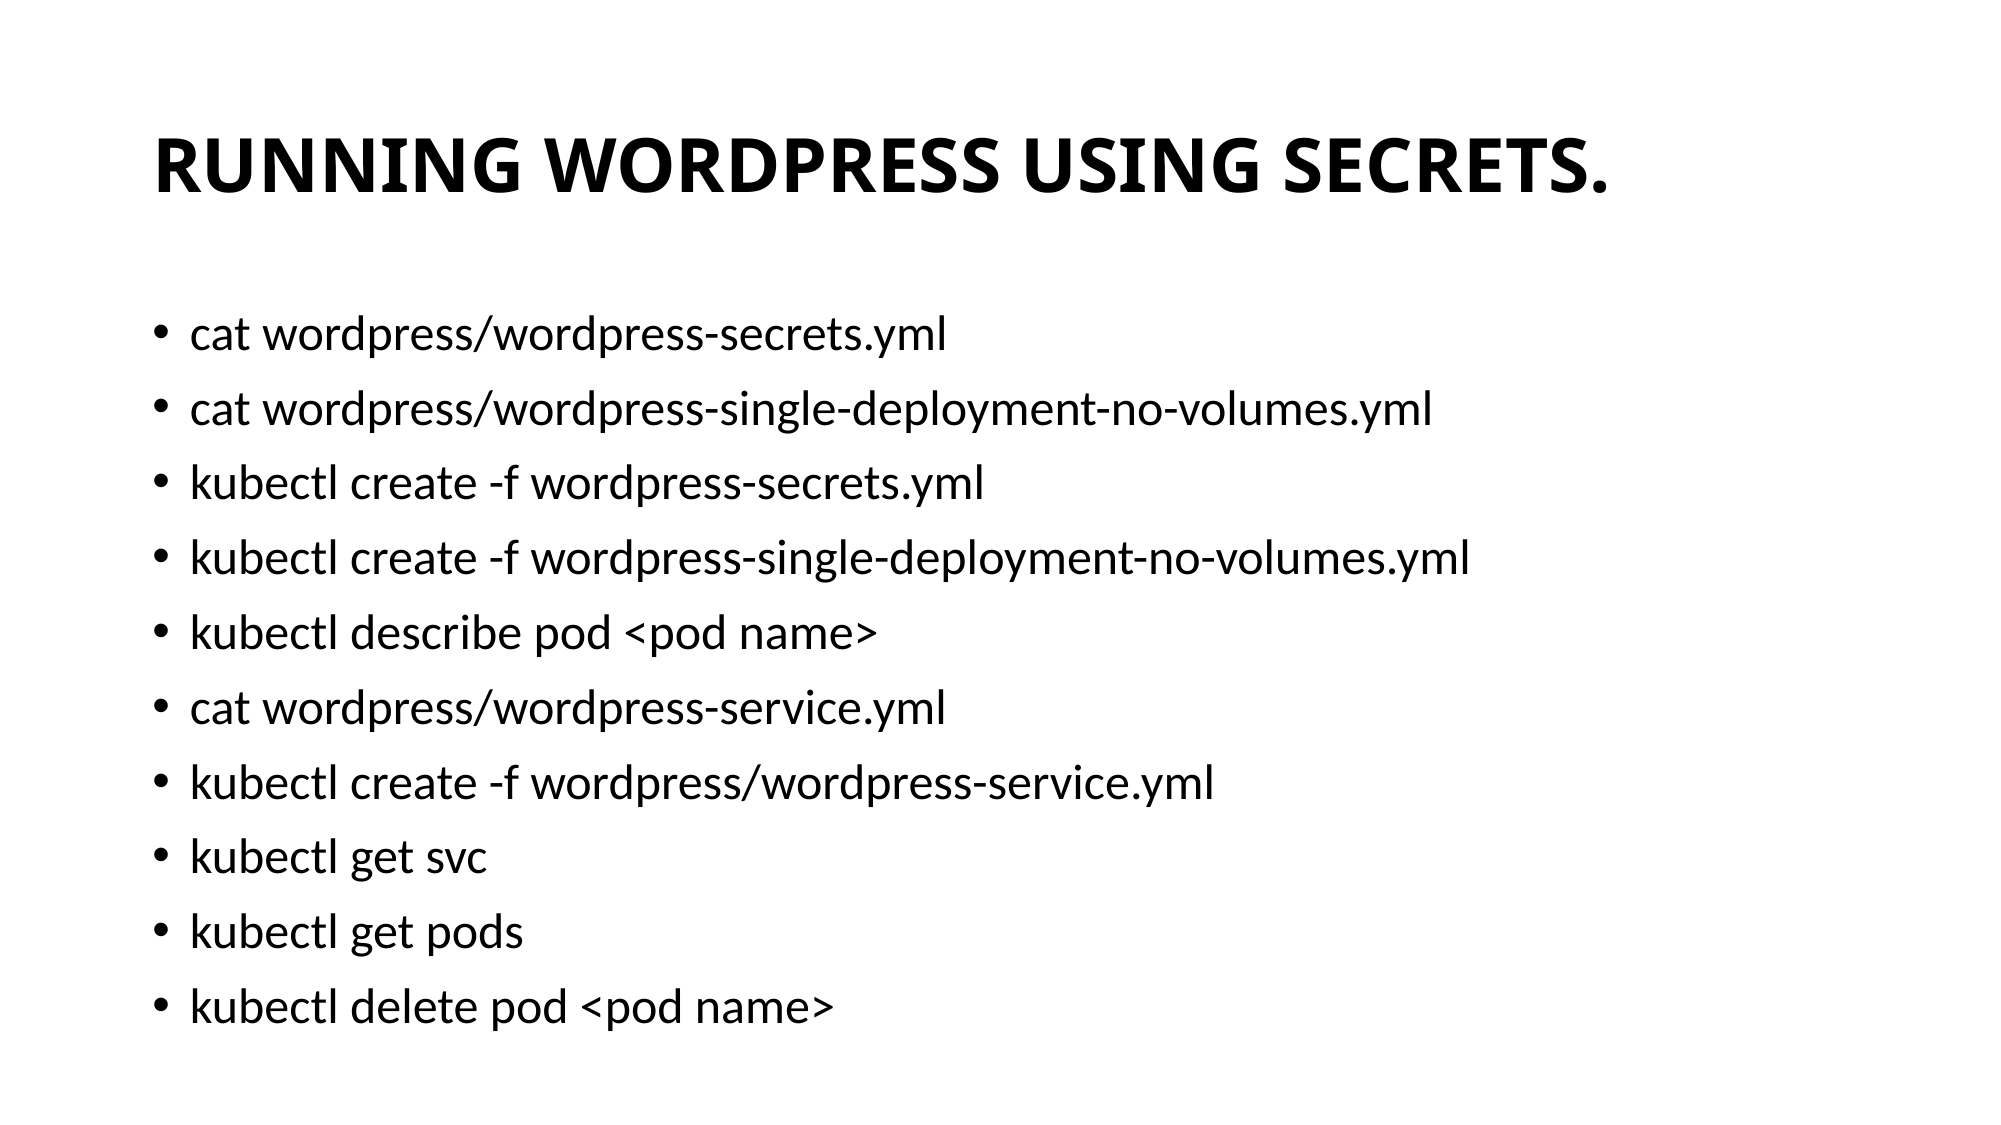

# RUNNING WORDPRESS USING SECRETS.
cat wordpress/wordpress-secrets.yml
cat wordpress/wordpress-single-deployment-no-volumes.yml
kubectl create -f wordpress-secrets.yml
kubectl create -f wordpress-single-deployment-no-volumes.yml
kubectl describe pod <pod name>
cat wordpress/wordpress-service.yml
kubectl create -f wordpress/wordpress-service.yml
kubectl get svc
kubectl get pods
kubectl delete pod <pod name>